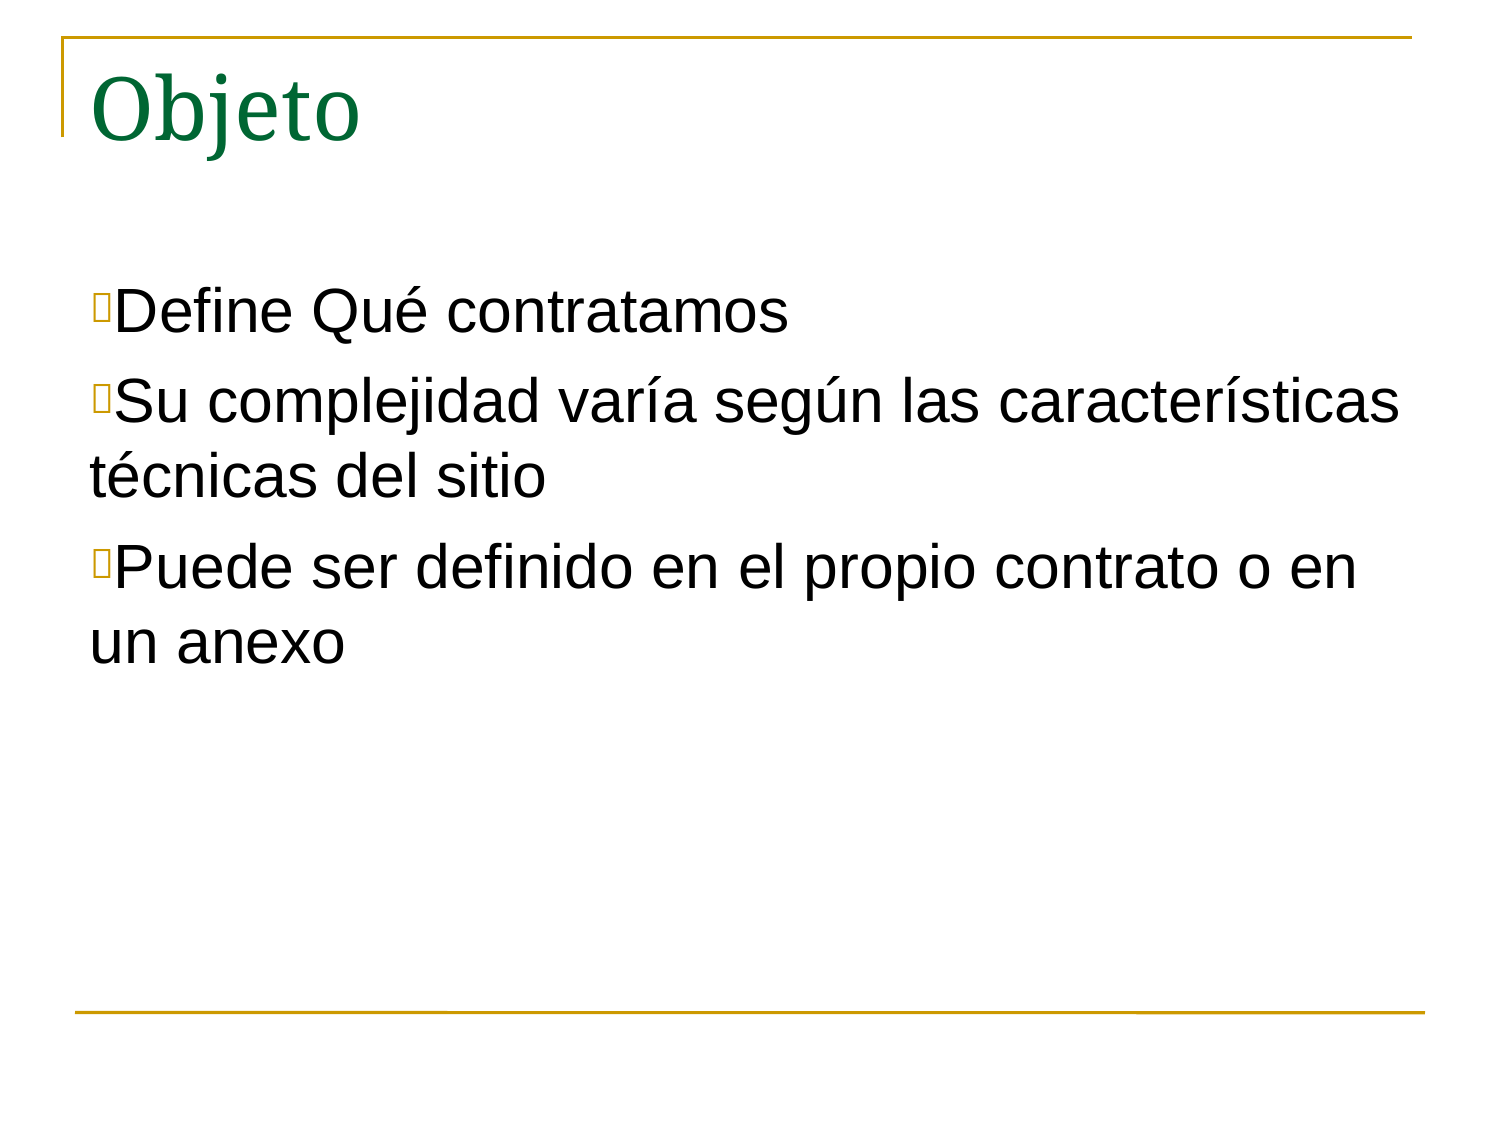

# Objeto
Define Qué contratamos
Su complejidad varía según las características técnicas del sitio
Puede ser definido en el propio contrato o en un anexo